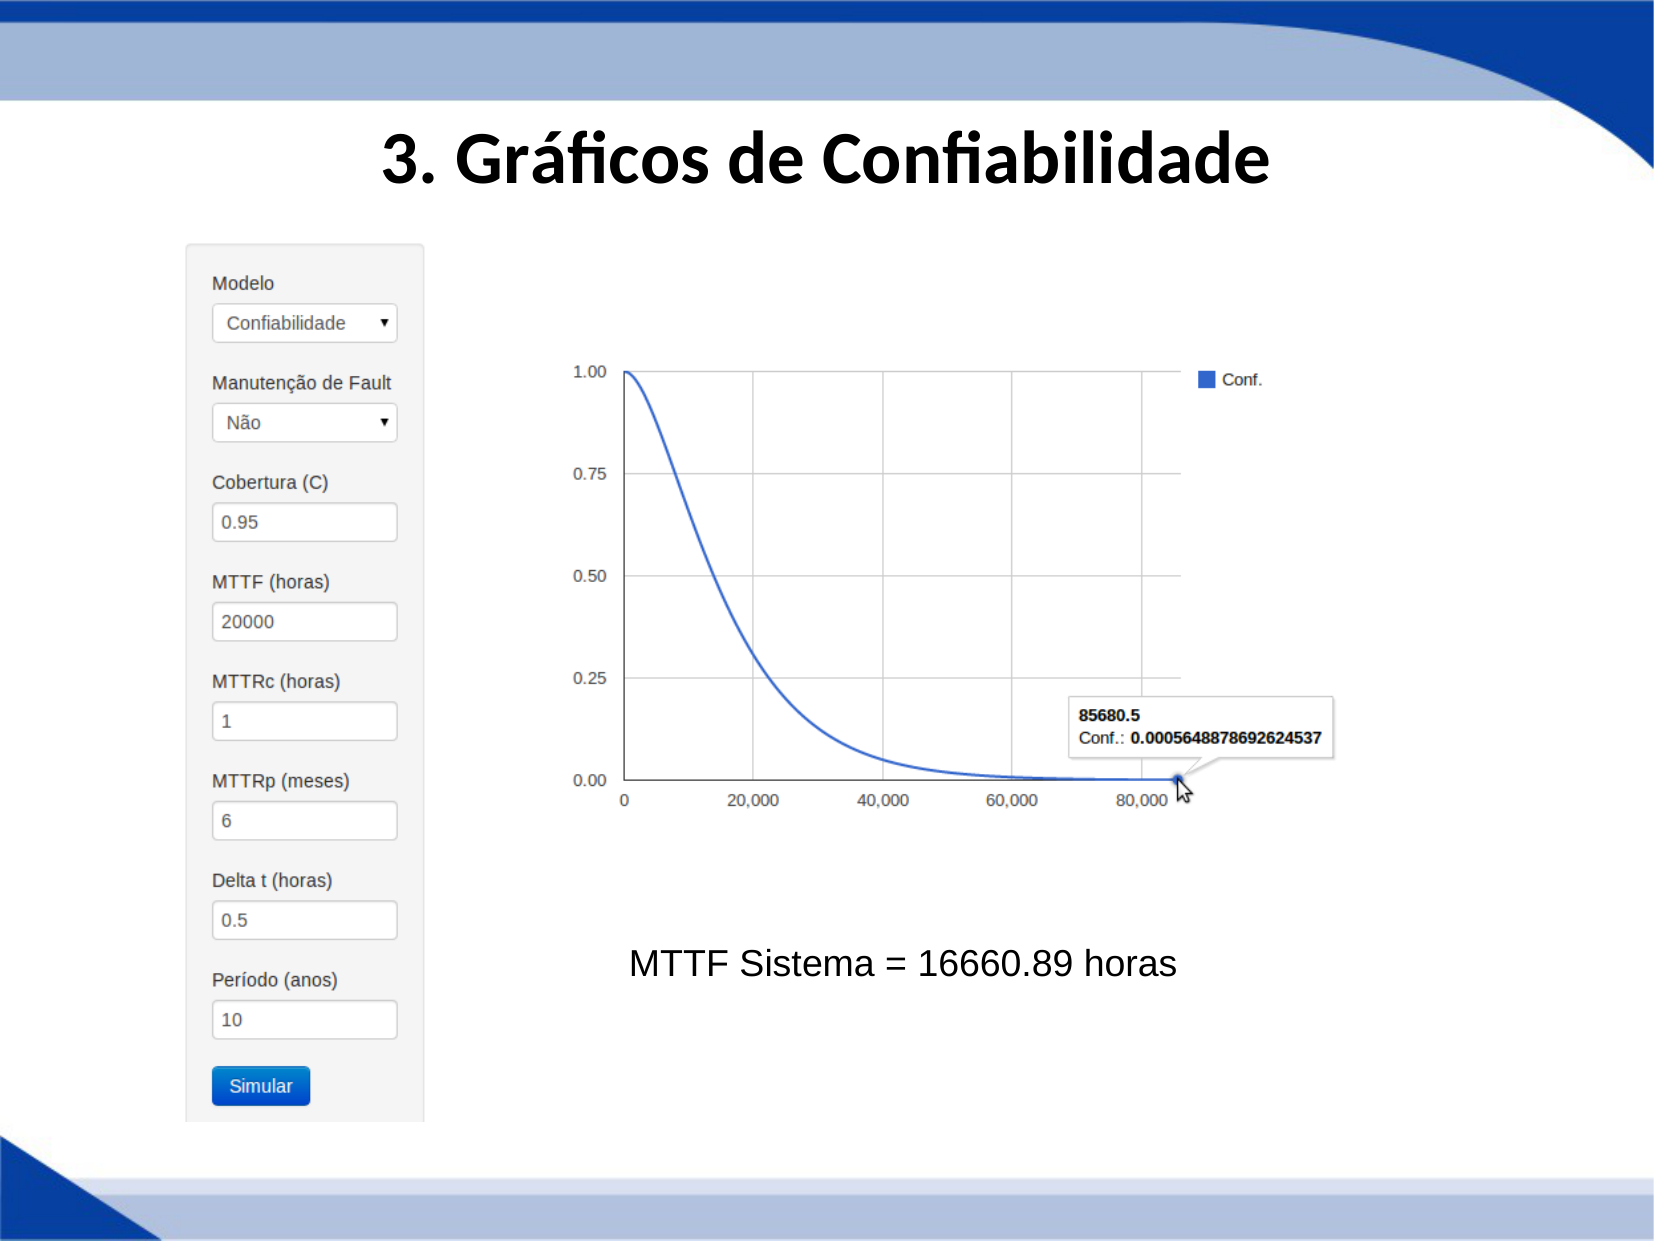

# 3. Gráficos de Confiabilidade
MTTF Sistema = 16660.89 horas